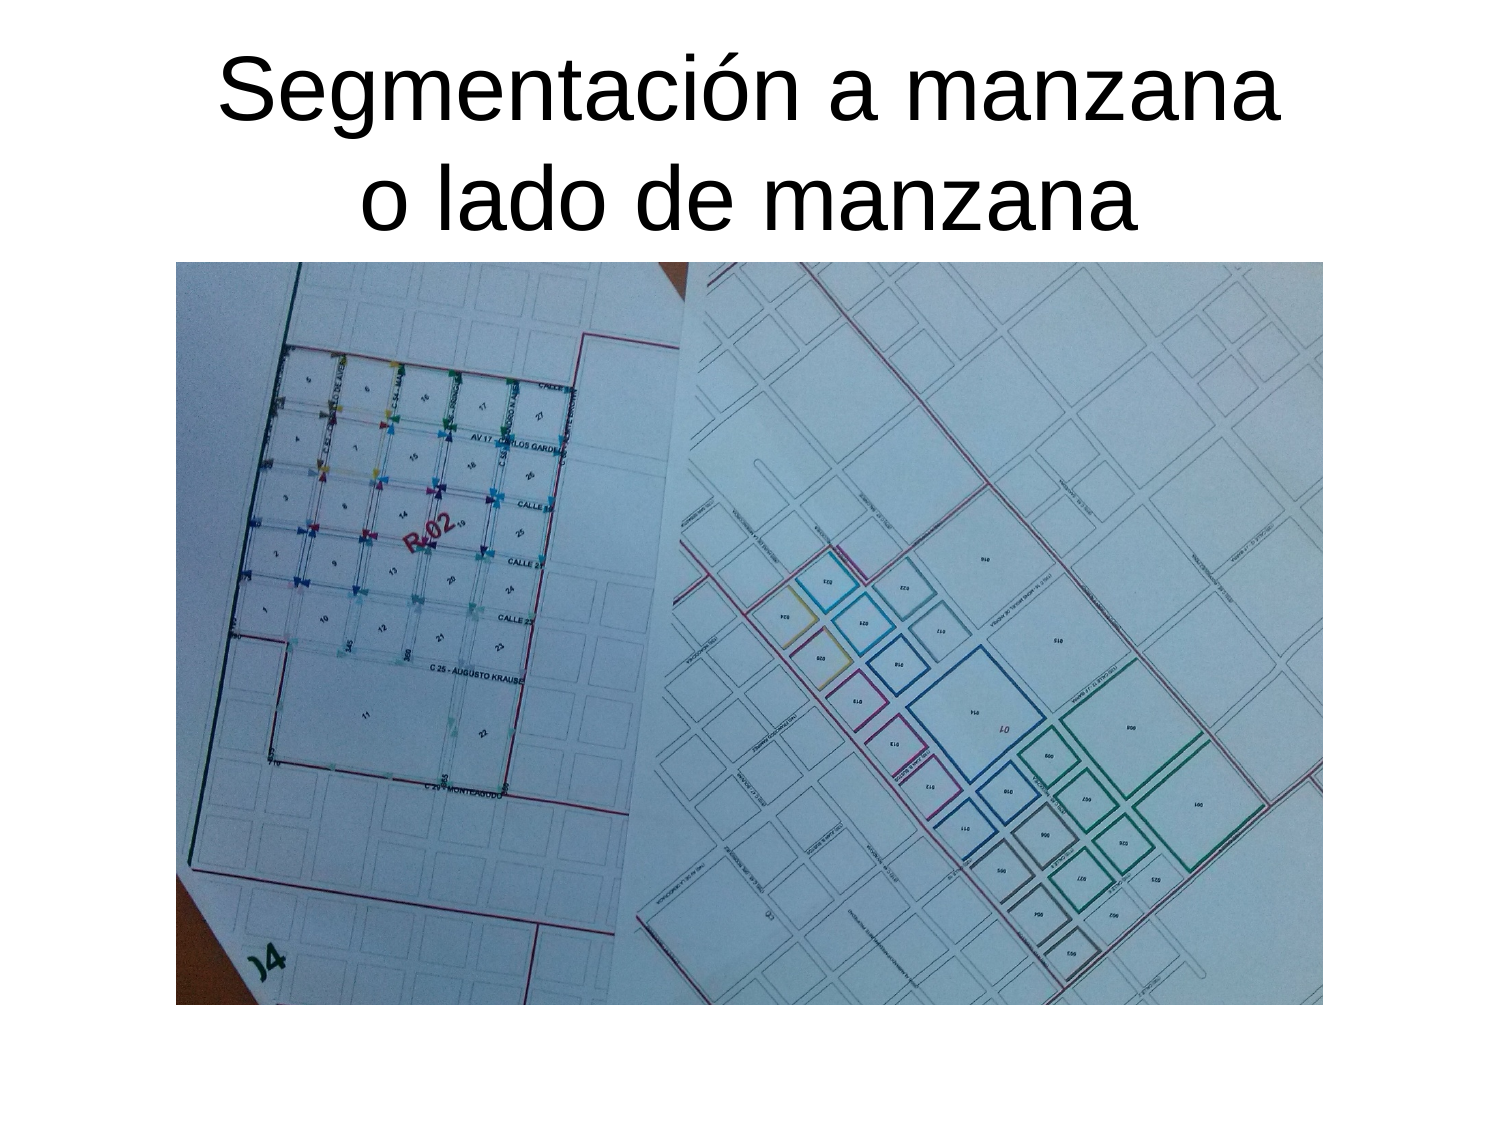

# Segmentación a manzana o lado de manzana